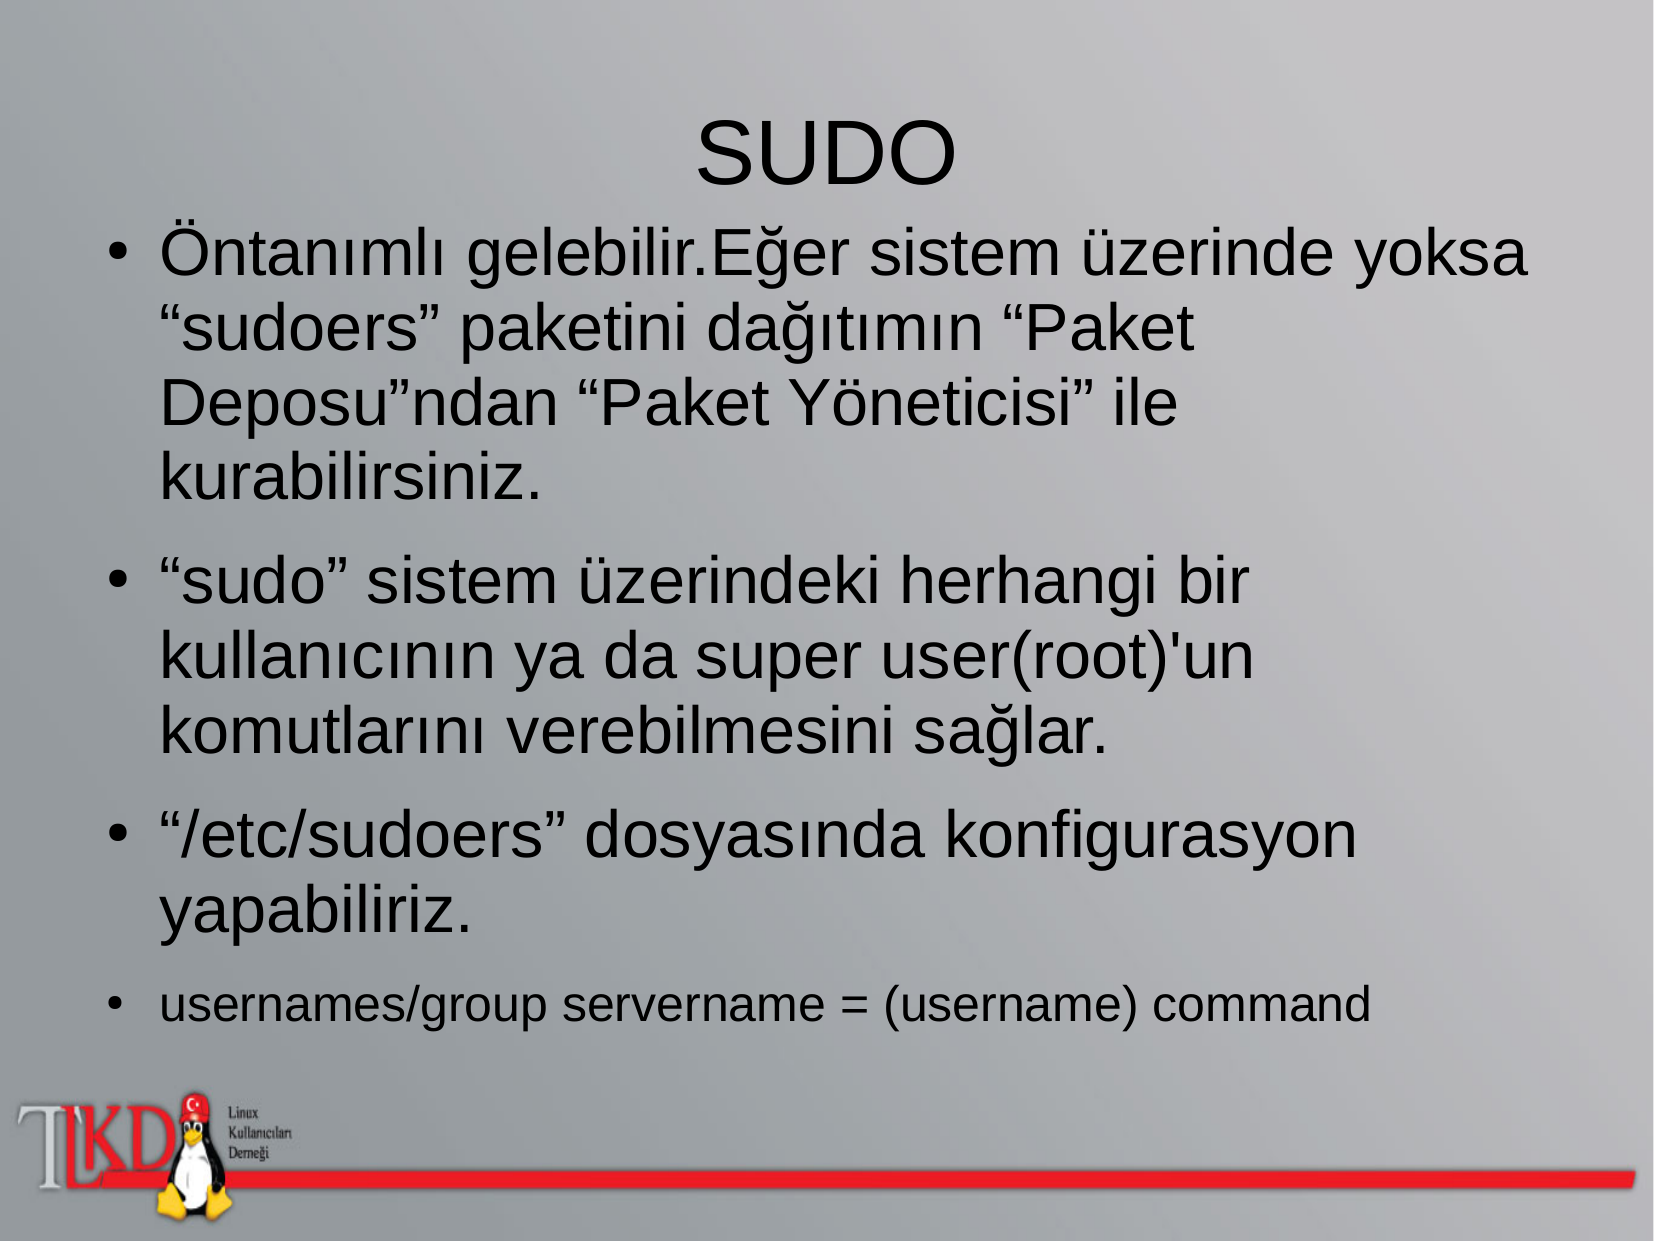

# SUDO
Öntanımlı gelebilir.Eğer sistem üzerinde yoksa “sudoers” paketini dağıtımın “Paket Deposu”ndan “Paket Yöneticisi” ile kurabilirsiniz.
“sudo” sistem üzerindeki herhangi bir kullanıcının ya da super user(root)'un komutlarını verebilmesini sağlar.
“/etc/sudoers” dosyasında konfigurasyon yapabiliriz.
usernames/group servername = (username) command